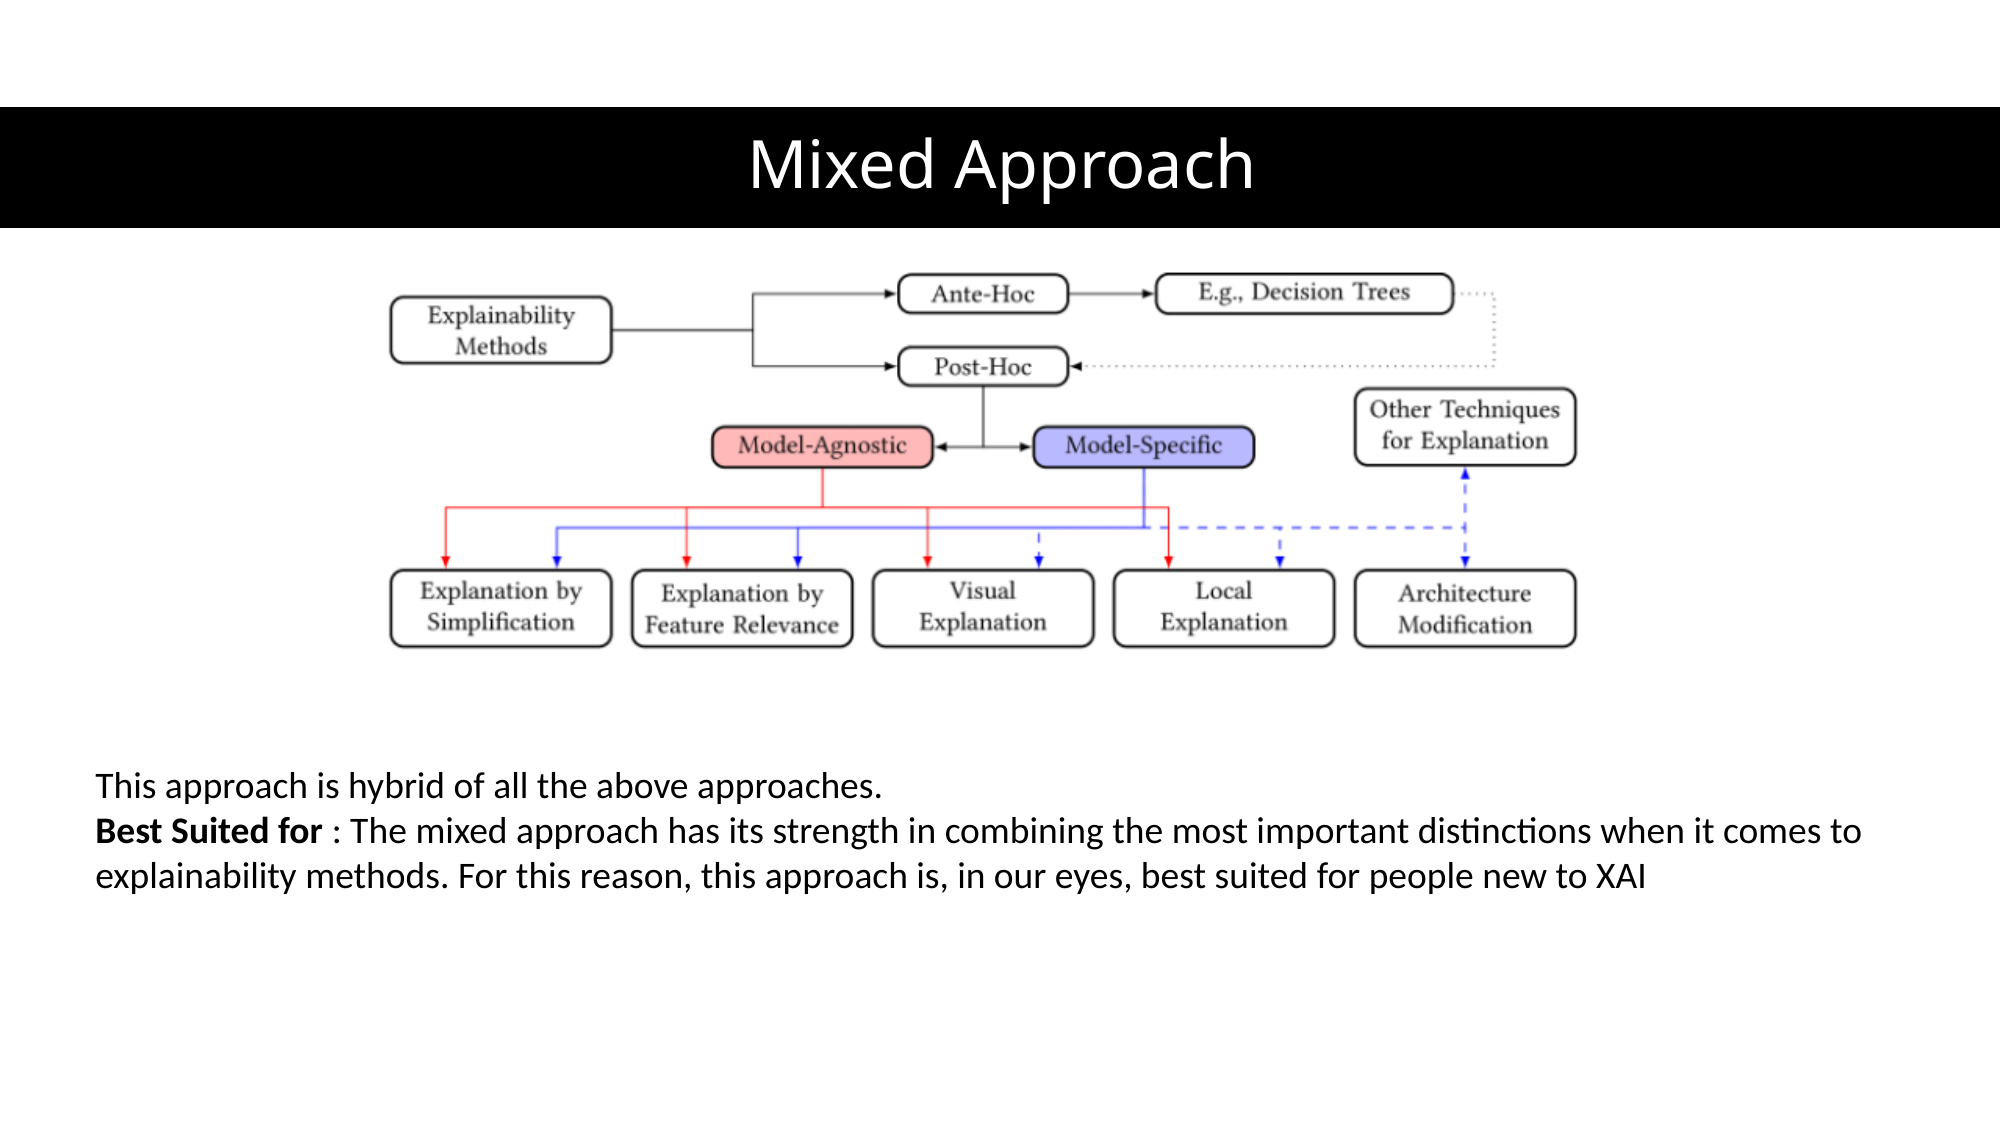

# Mixed Approach
This approach is hybrid of all the above approaches.
Best Suited for : The mixed approach has its strength in combining the most important distinctions when it comes to explainability methods. For this reason, this approach is, in our eyes, best suited for people new to XAI